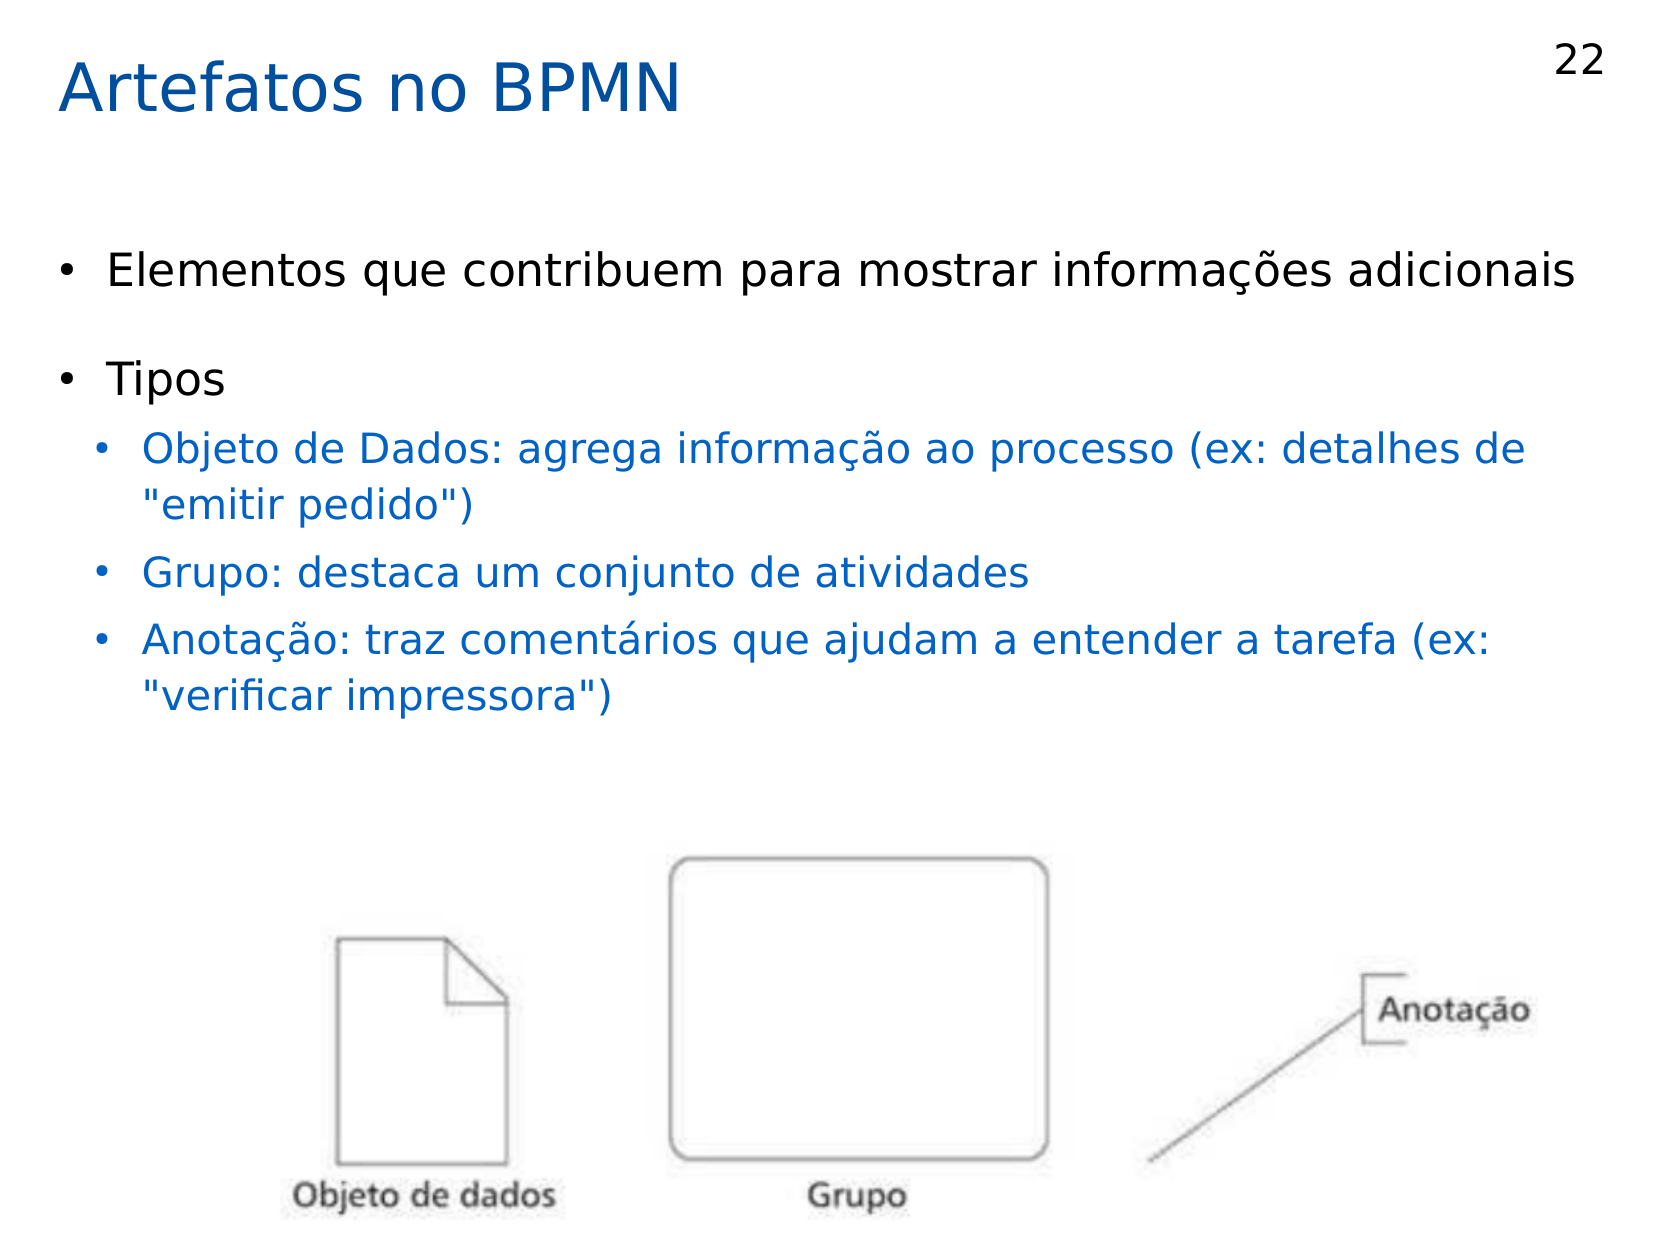

# Artefatos no BPMN
22
Elementos que contribuem para mostrar informações adicionais
Tipos
Objeto de Dados: agrega informação ao processo (ex: detalhes de "emitir pedido")
Grupo: destaca um conjunto de atividades
Anotação: traz comentários que ajudam a entender a tarefa (ex: "verificar impressora")